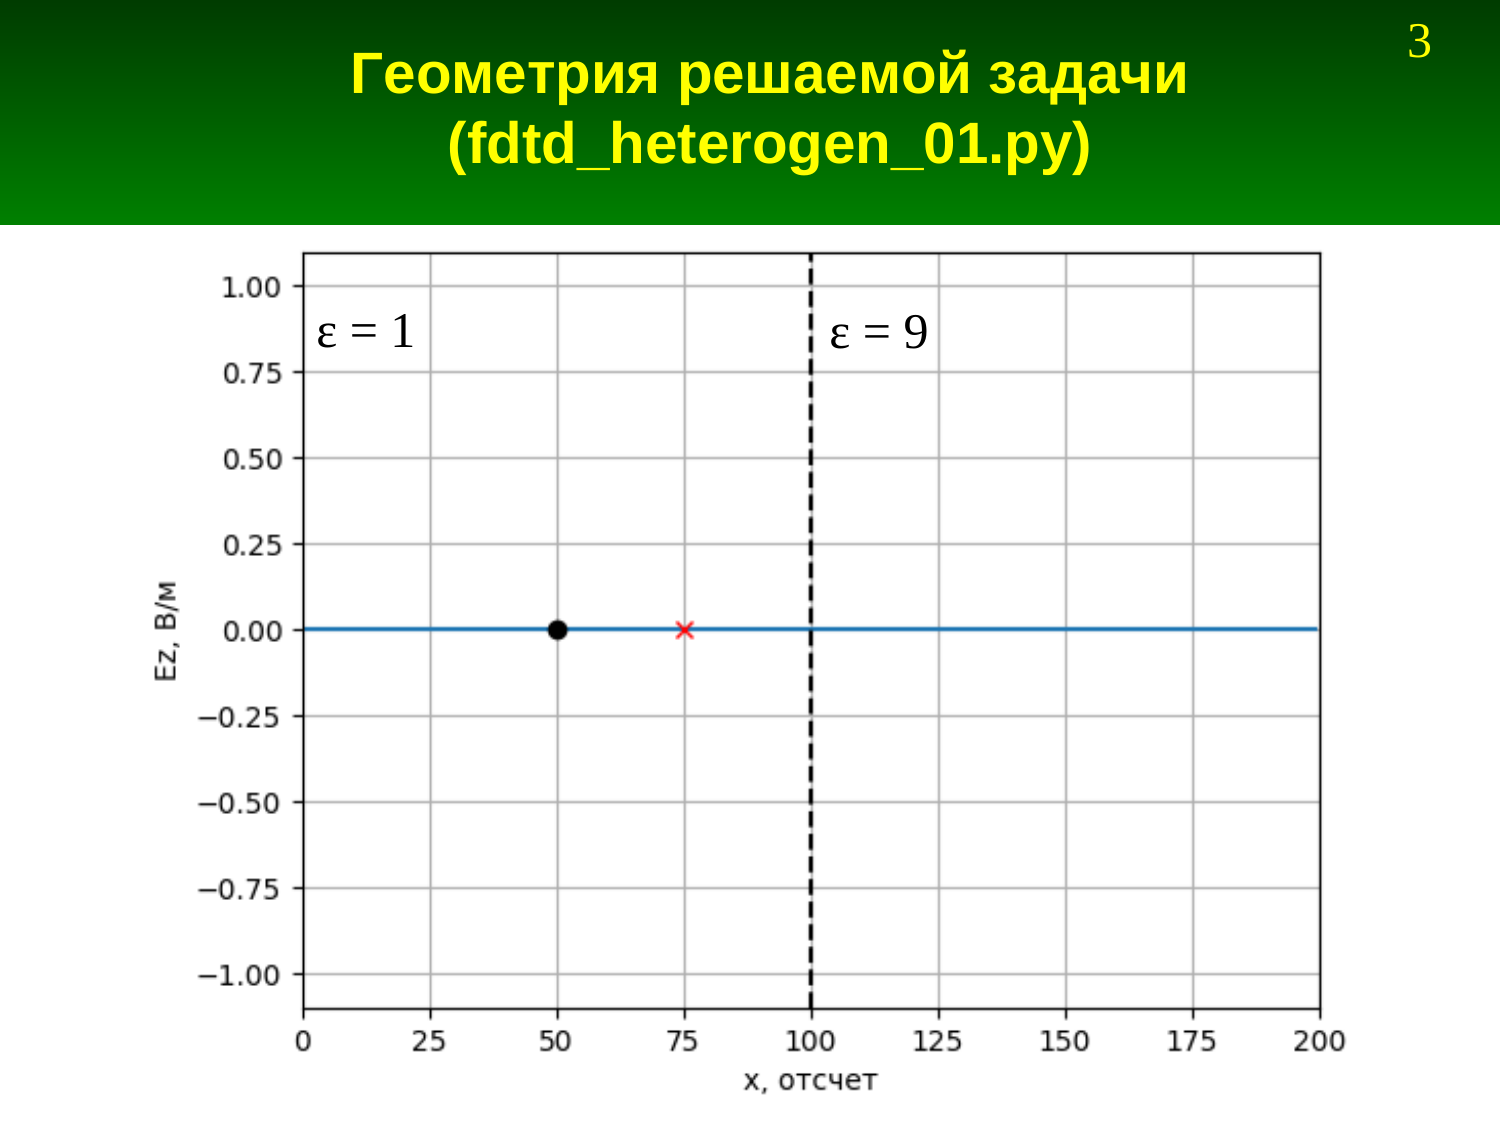

# Геометрия решаемой задачи (fdtd_heterogen_01.py)
ε = 1
ε = 9